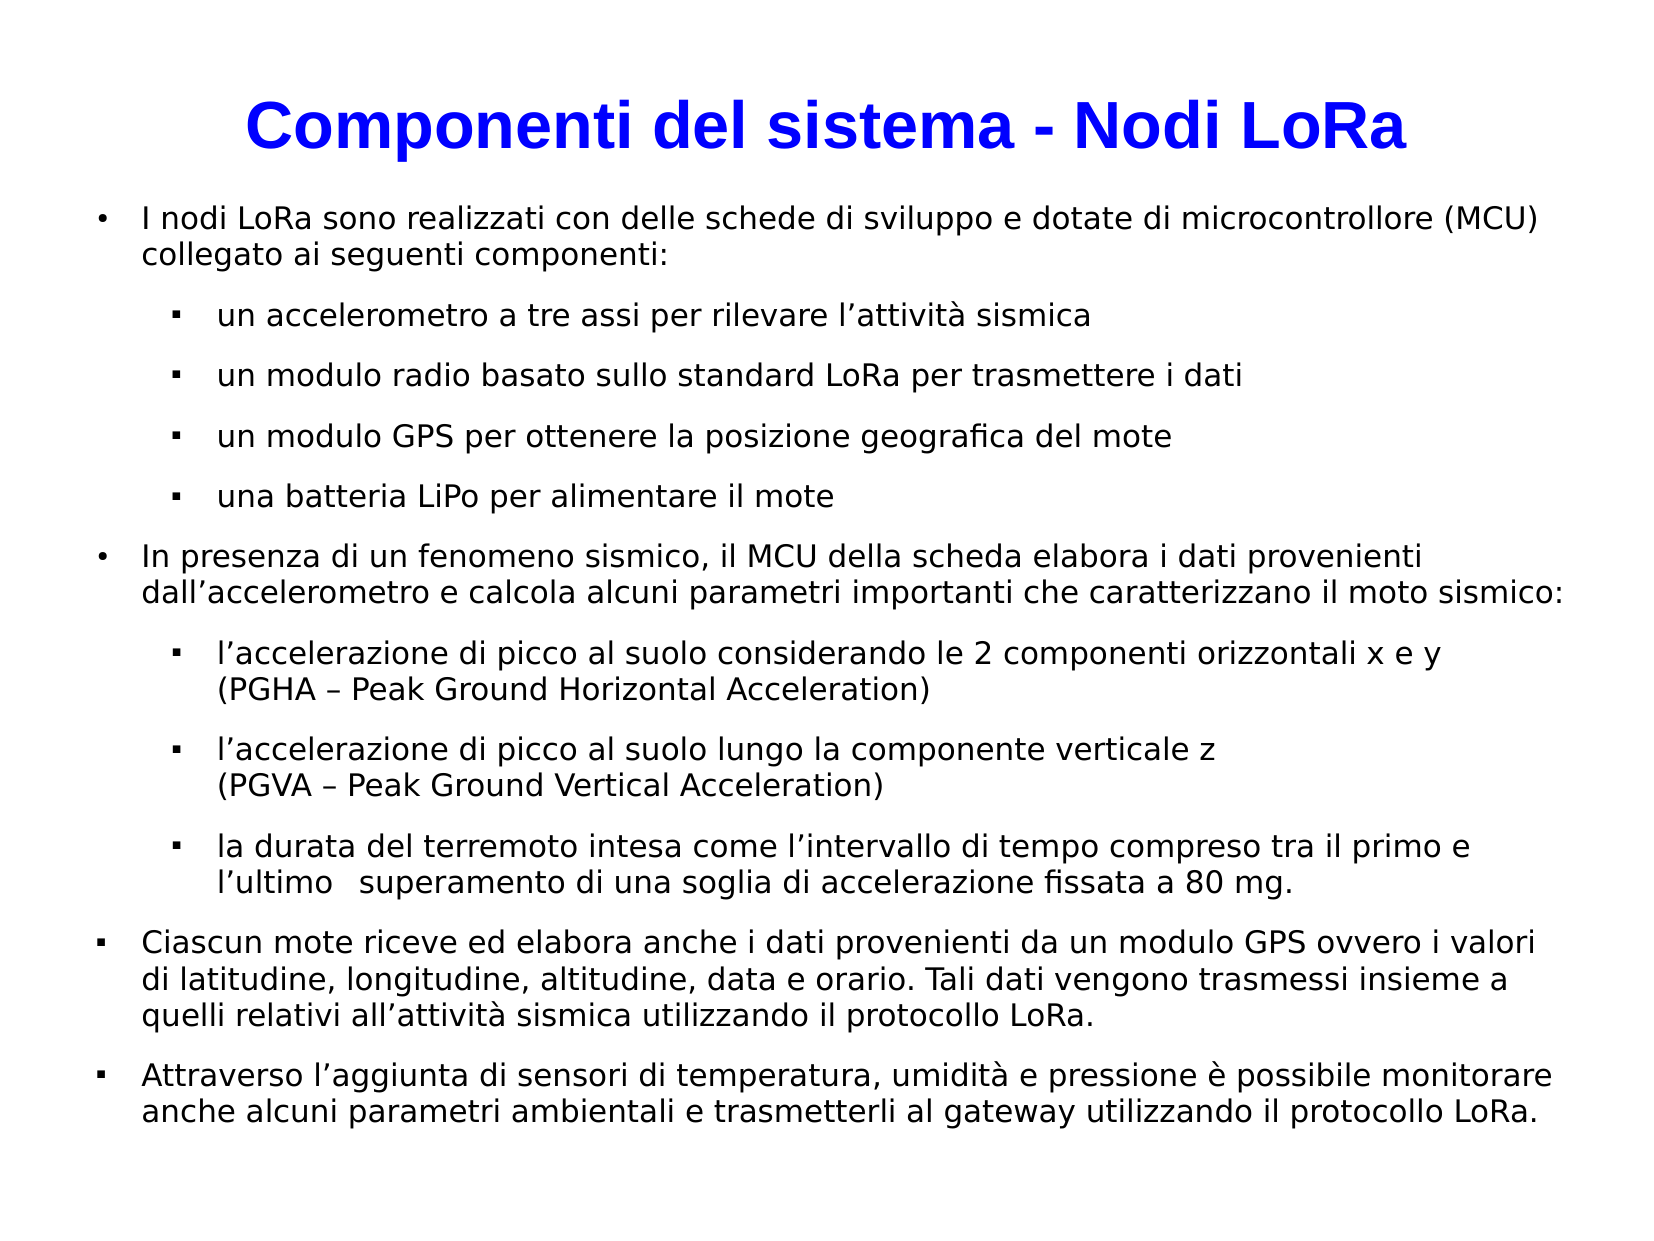

# Componenti del sistema - Nodi LoRa
I nodi LoRa sono realizzati con delle schede di sviluppo e dotate di microcontrollore (MCU) collegato ai seguenti componenti:
un accelerometro a tre assi per rilevare l’attività sismica
un modulo radio basato sullo standard LoRa per trasmettere i dati
un modulo GPS per ottenere la posizione geografica del mote
una batteria LiPo per alimentare il mote
In presenza di un fenomeno sismico, il MCU della scheda elabora i dati provenienti dall’accelerometro e calcola alcuni parametri importanti che caratterizzano il moto sismico:
l’accelerazione di picco al suolo considerando le 2 componenti orizzontali x e y (PGHA – Peak Ground Horizontal Acceleration)
l’accelerazione di picco al suolo lungo la componente verticale z (PGVA – Peak Ground Vertical Acceleration)
la durata del terremoto intesa come l’intervallo di tempo compreso tra il primo e l’ultimo	 superamento di una soglia di accelerazione fissata a 80 mg.
Ciascun mote riceve ed elabora anche i dati provenienti da un modulo GPS ovvero i valori di latitudine, longitudine, altitudine, data e orario. Tali dati vengono trasmessi insieme a quelli relativi all’attività sismica utilizzando il protocollo LoRa.
Attraverso l’aggiunta di sensori di temperatura, umidità e pressione è possibile monitorare anche alcuni parametri ambientali e trasmetterli al gateway utilizzando il protocollo LoRa.